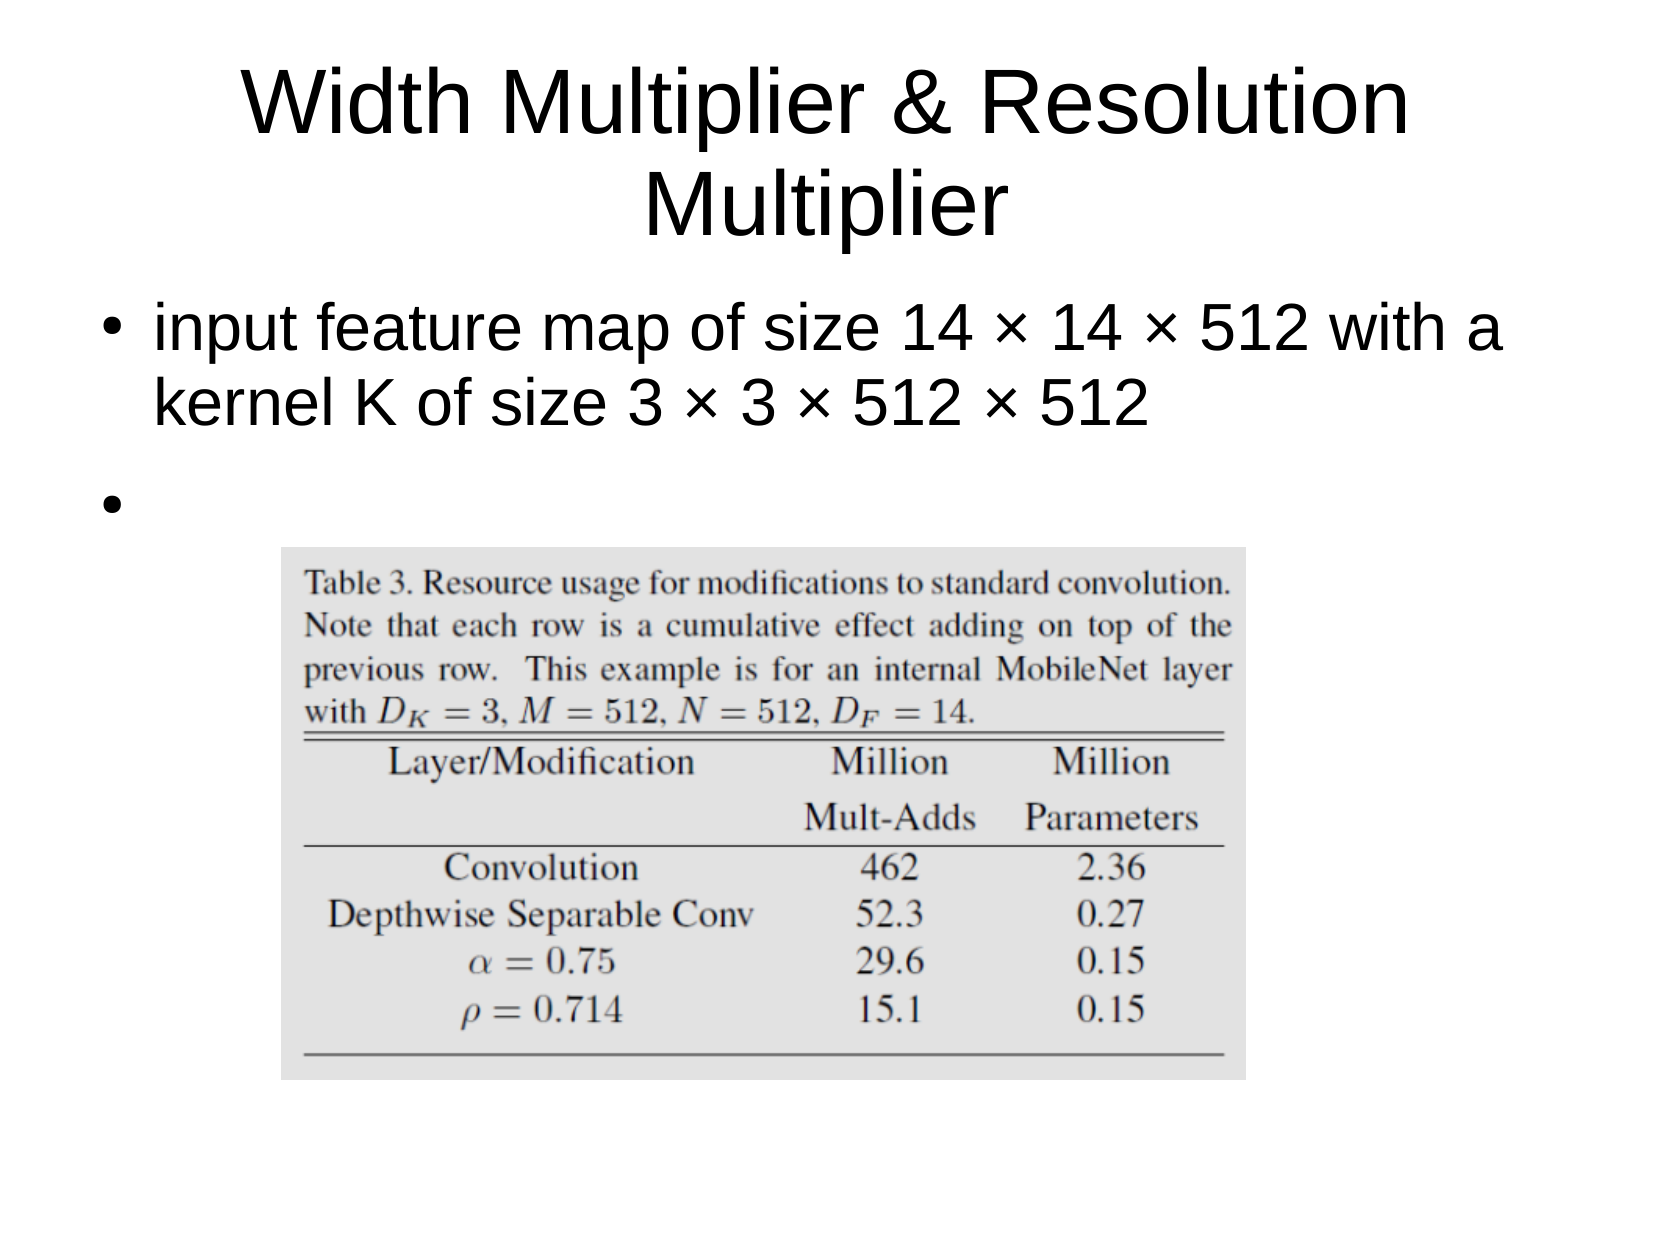

# Width Multiplier & Resolution Multiplier
input feature map of size 14 × 14 × 512 with a kernel K of size 3 × 3 × 512 × 512